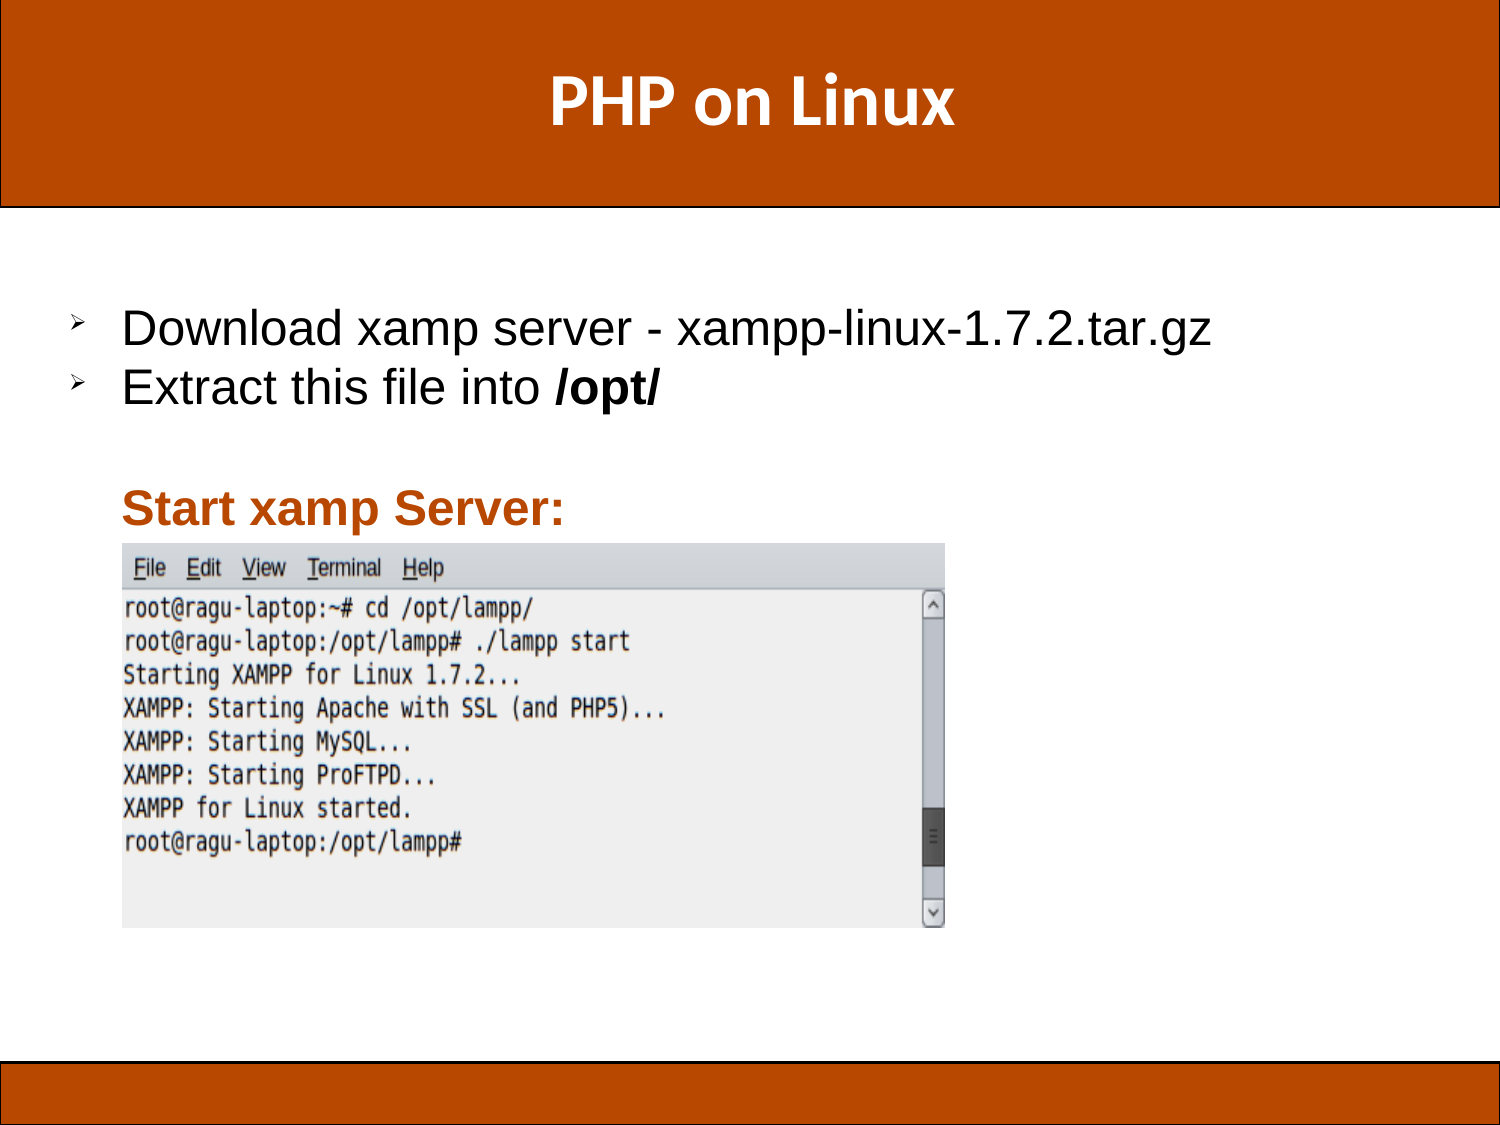

PHP on Linux
#
Download xamp server - xampp-linux-1.7.2.tar.gz
Extract this file into /opt/
Start xamp Server: